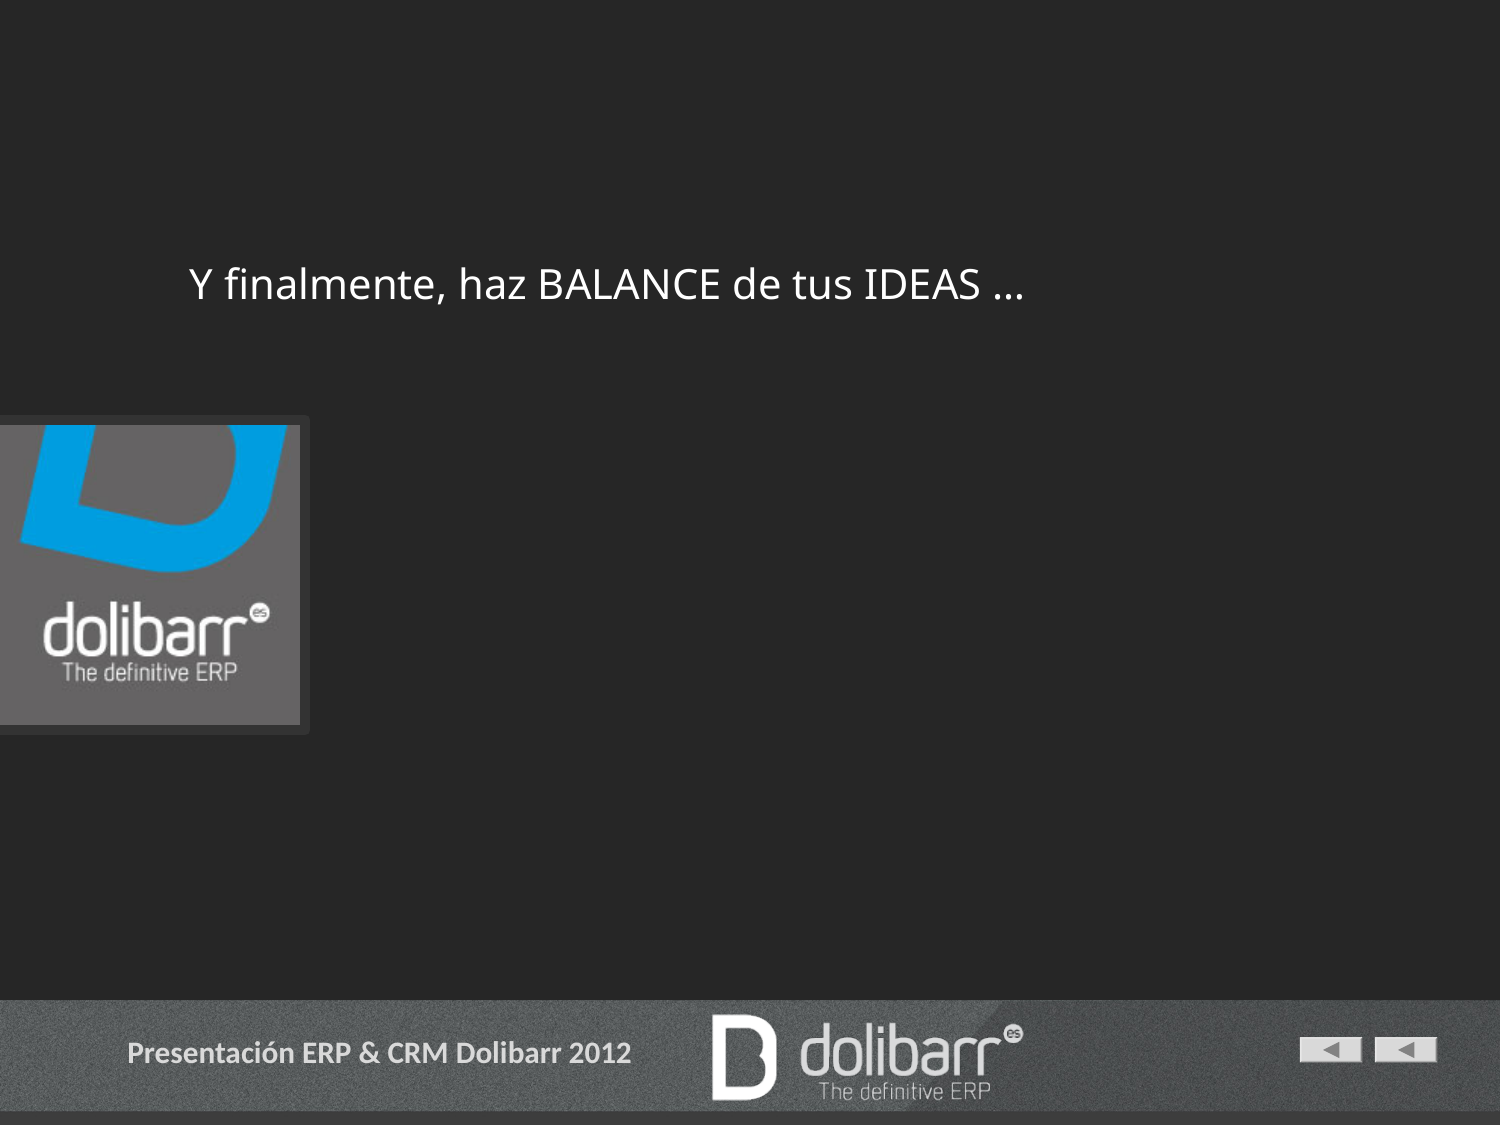

Y finalmente, haz BALANCE de tus IDEAS …
#
Presentación ERP & CRM Dolibarr 2012